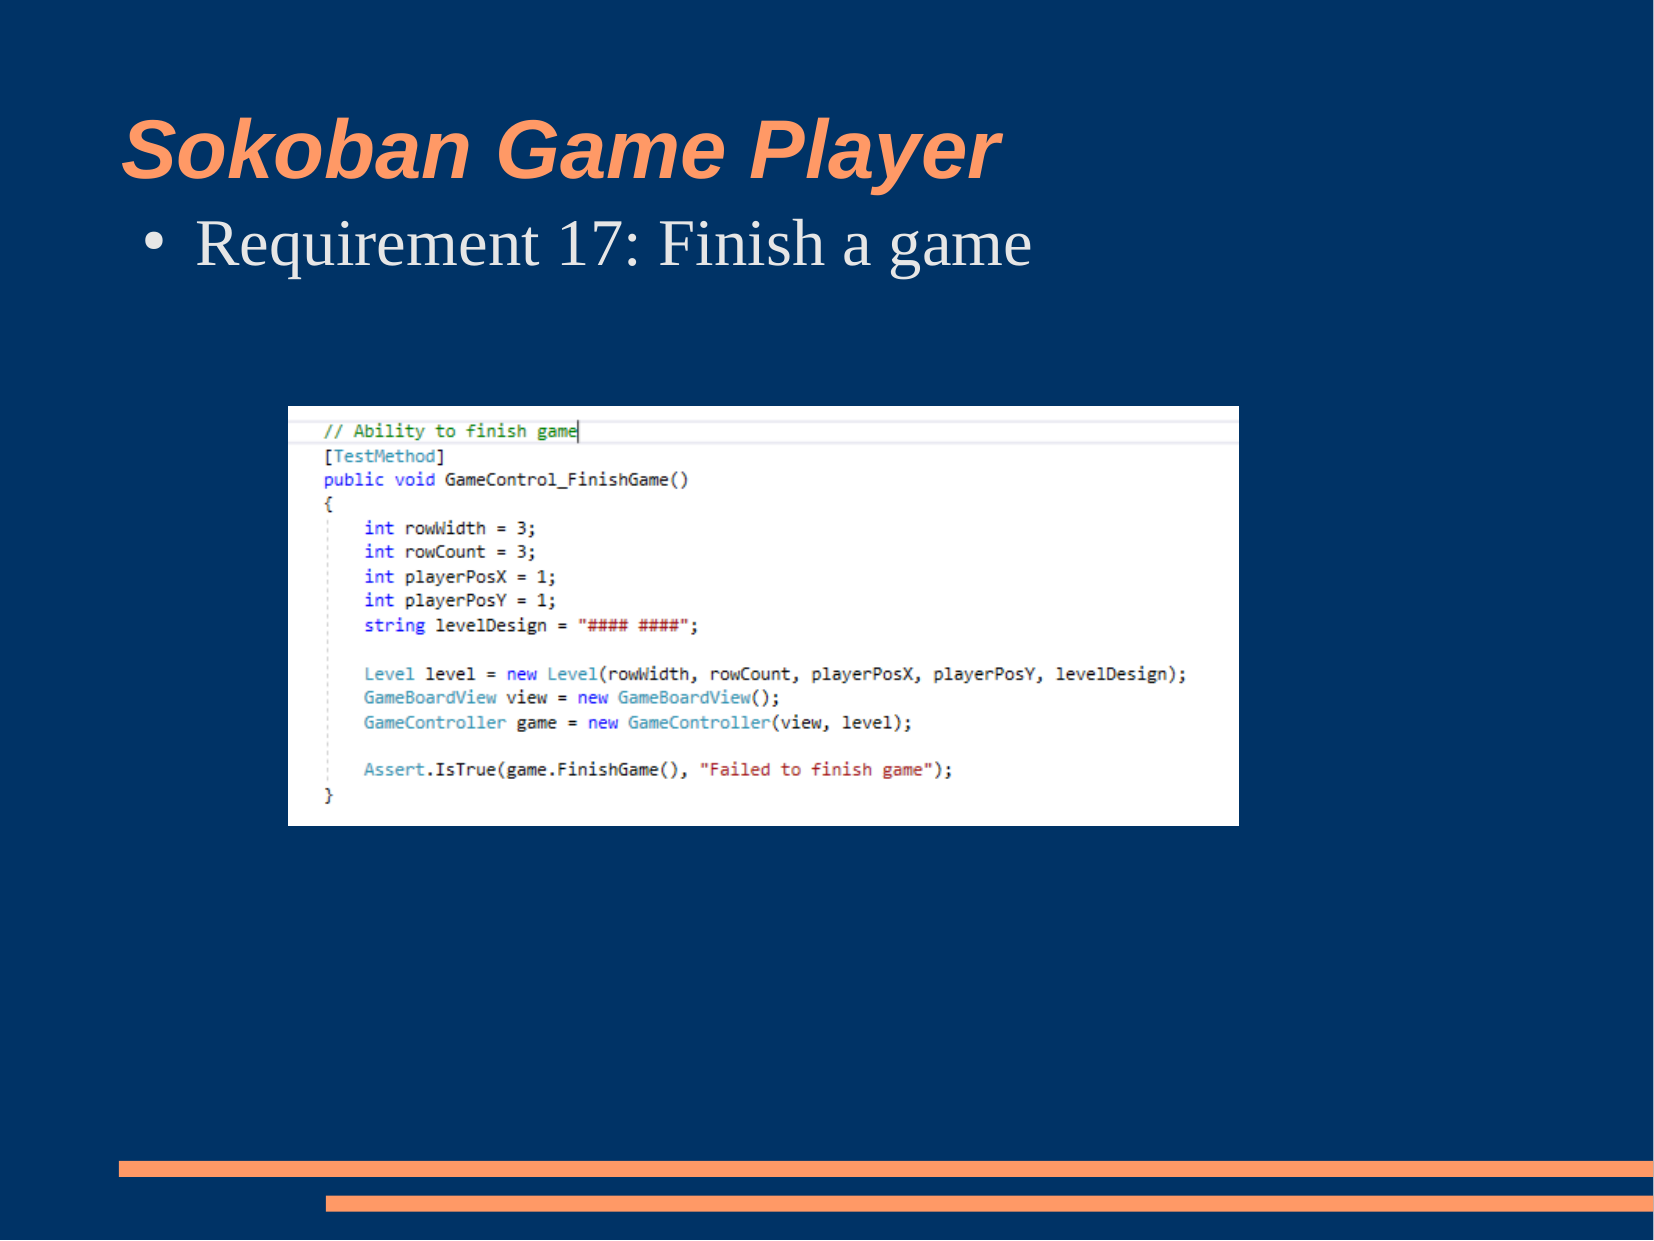

# Sokoban Game Player
Requirement 17: Finish a game